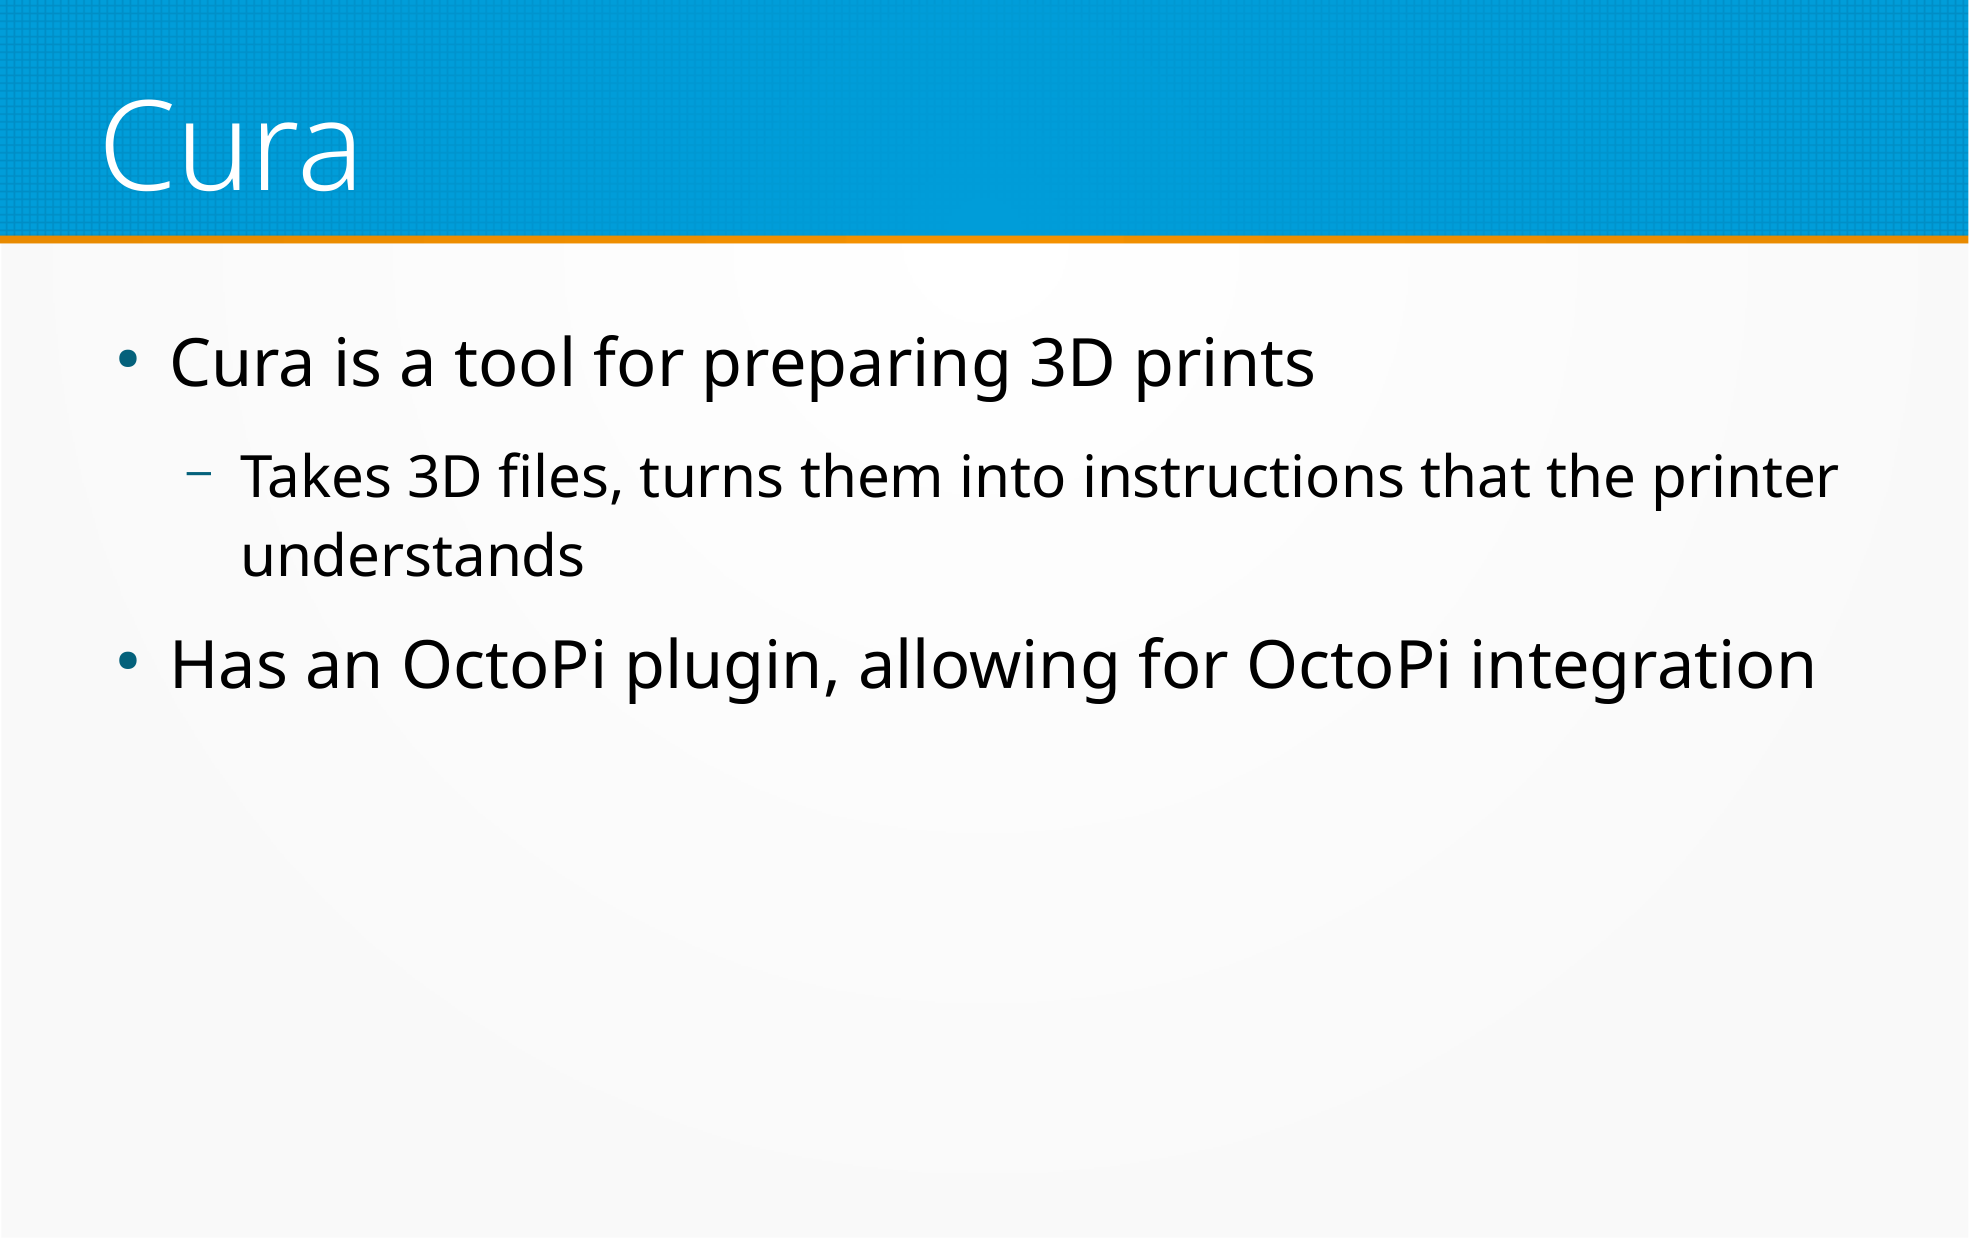

# Cura
Cura is a tool for preparing 3D prints
Takes 3D files, turns them into instructions that the printer understands
Has an OctoPi plugin, allowing for OctoPi integration